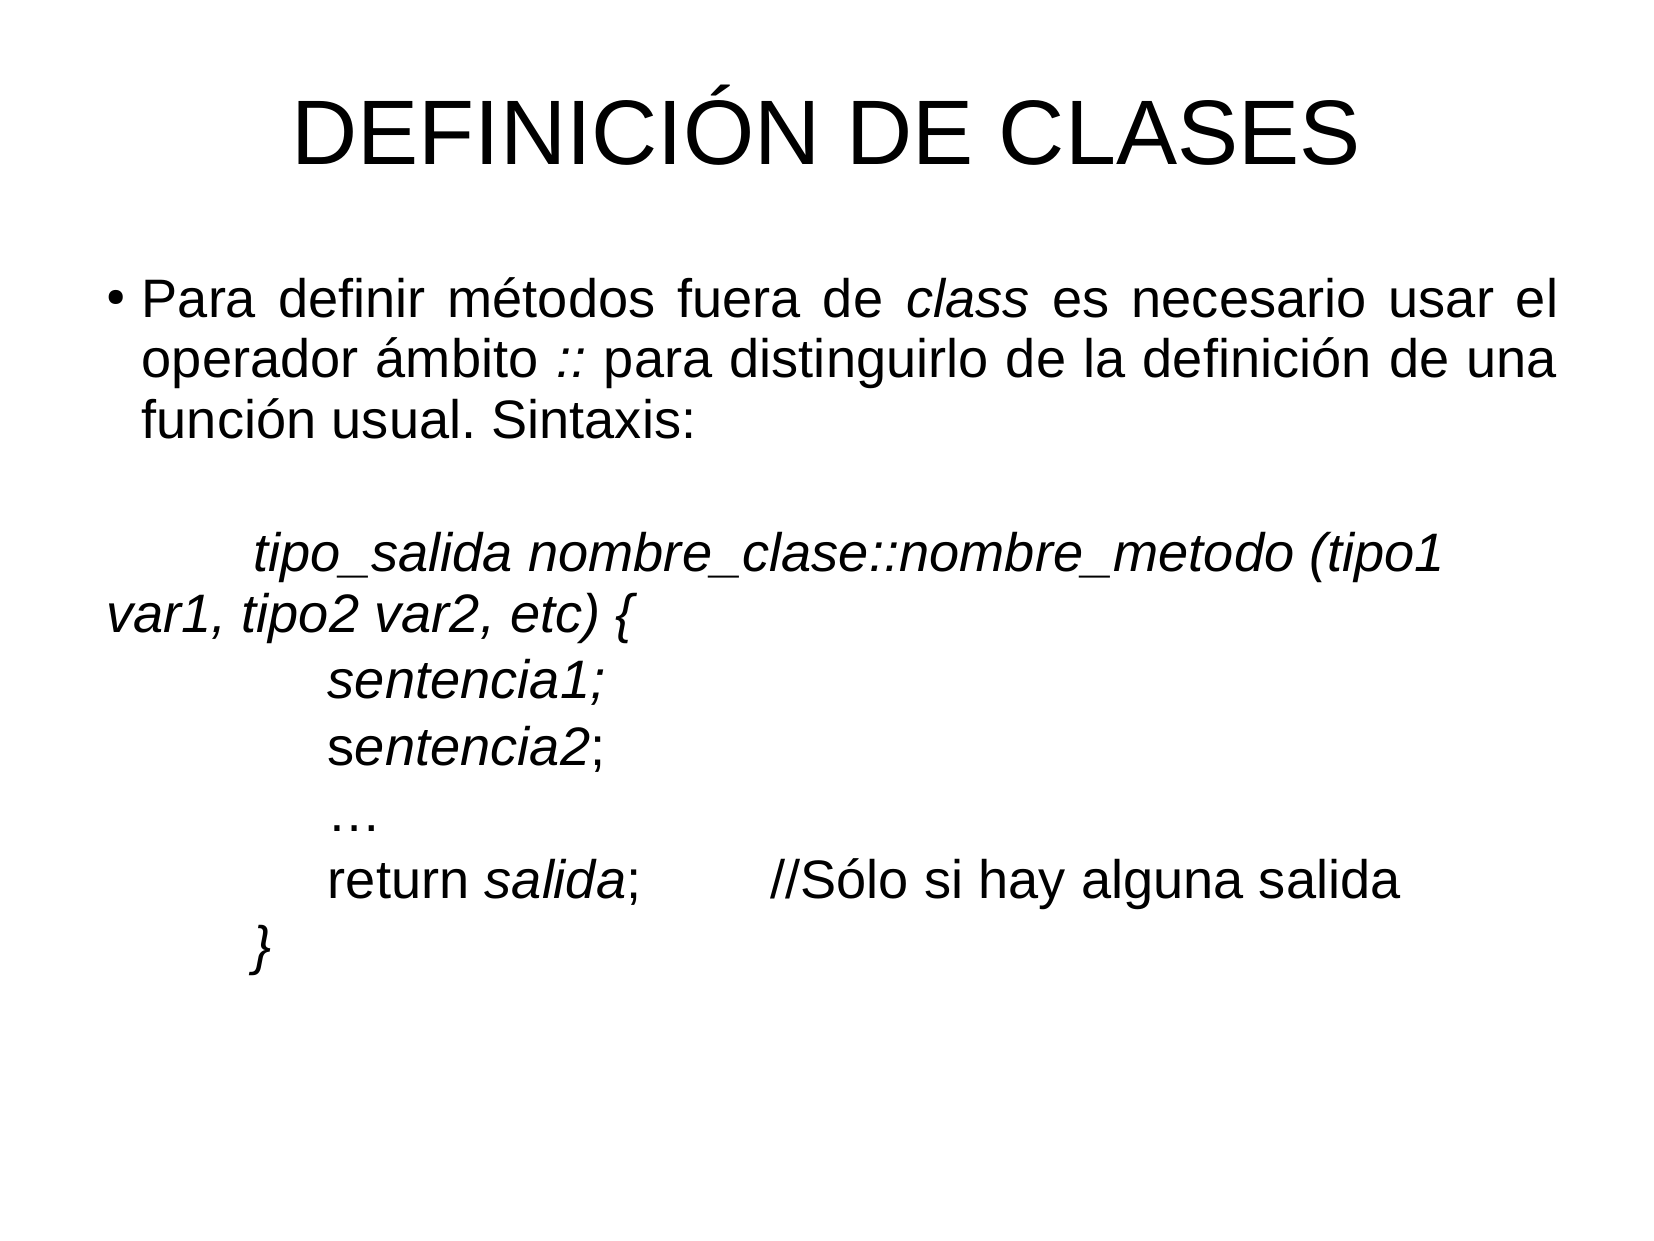

# DEFINICIÓN DE CLASES
Para definir métodos fuera de class es necesario usar el operador ámbito :: para distinguirlo de la definición de una función usual. Sintaxis:
		tipo_salida nombre_clase::nombre_metodo (tipo1 var1, tipo2 var2, etc) {
			sentencia1;
			sentencia2;
			…
			return salida;		//Sólo si hay alguna salida
		}